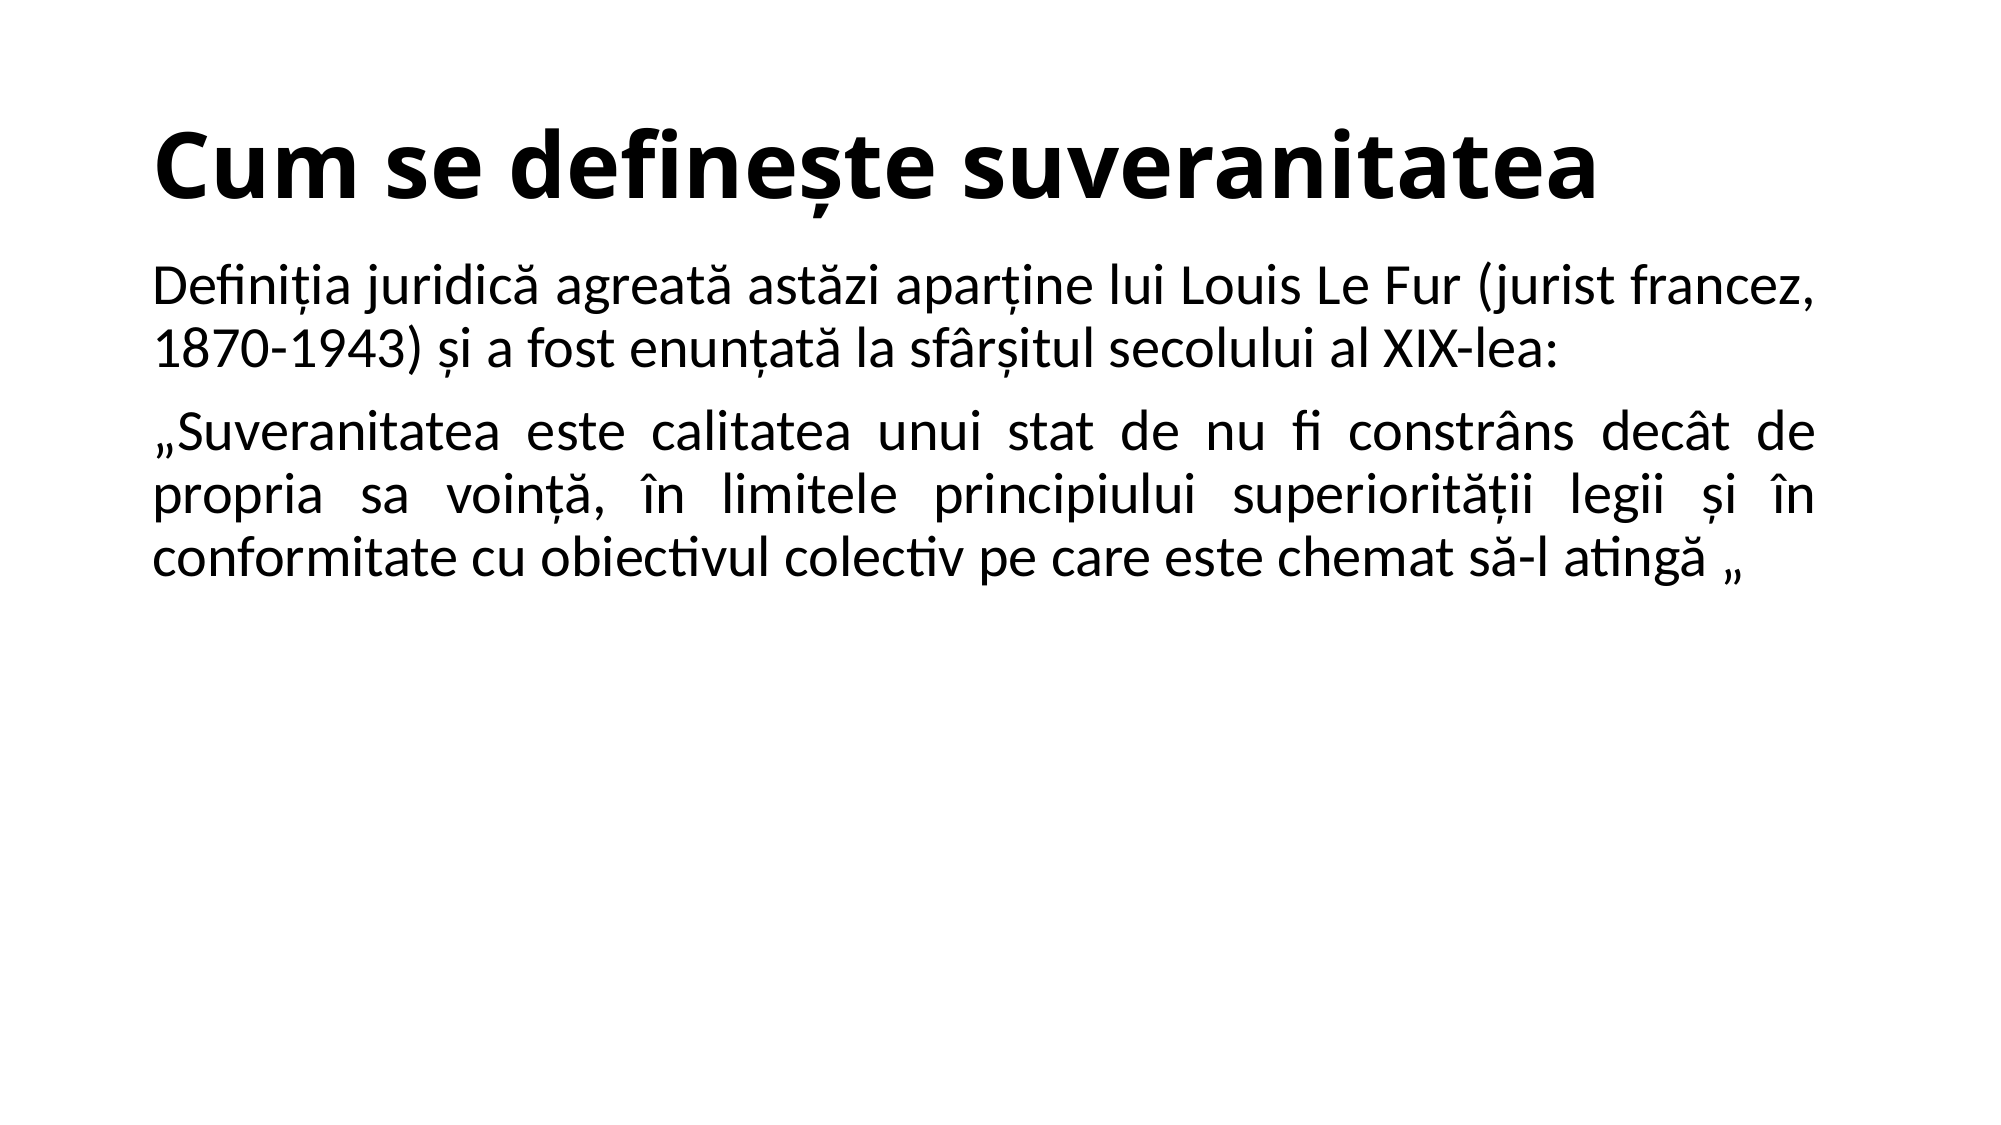

# Cum se definește suveranitatea
Definiția juridică agreată astăzi aparține lui Louis Le Fur (jurist francez, 1870-1943) și a fost enunțată la sfârșitul secolului al XIX-lea:
„Suveranitatea este calitatea unui stat de nu fi constrâns decât de propria sa voință, în limitele principiului superiorității legii și în conformitate cu obiectivul colectiv pe care este chemat să-l atingă „